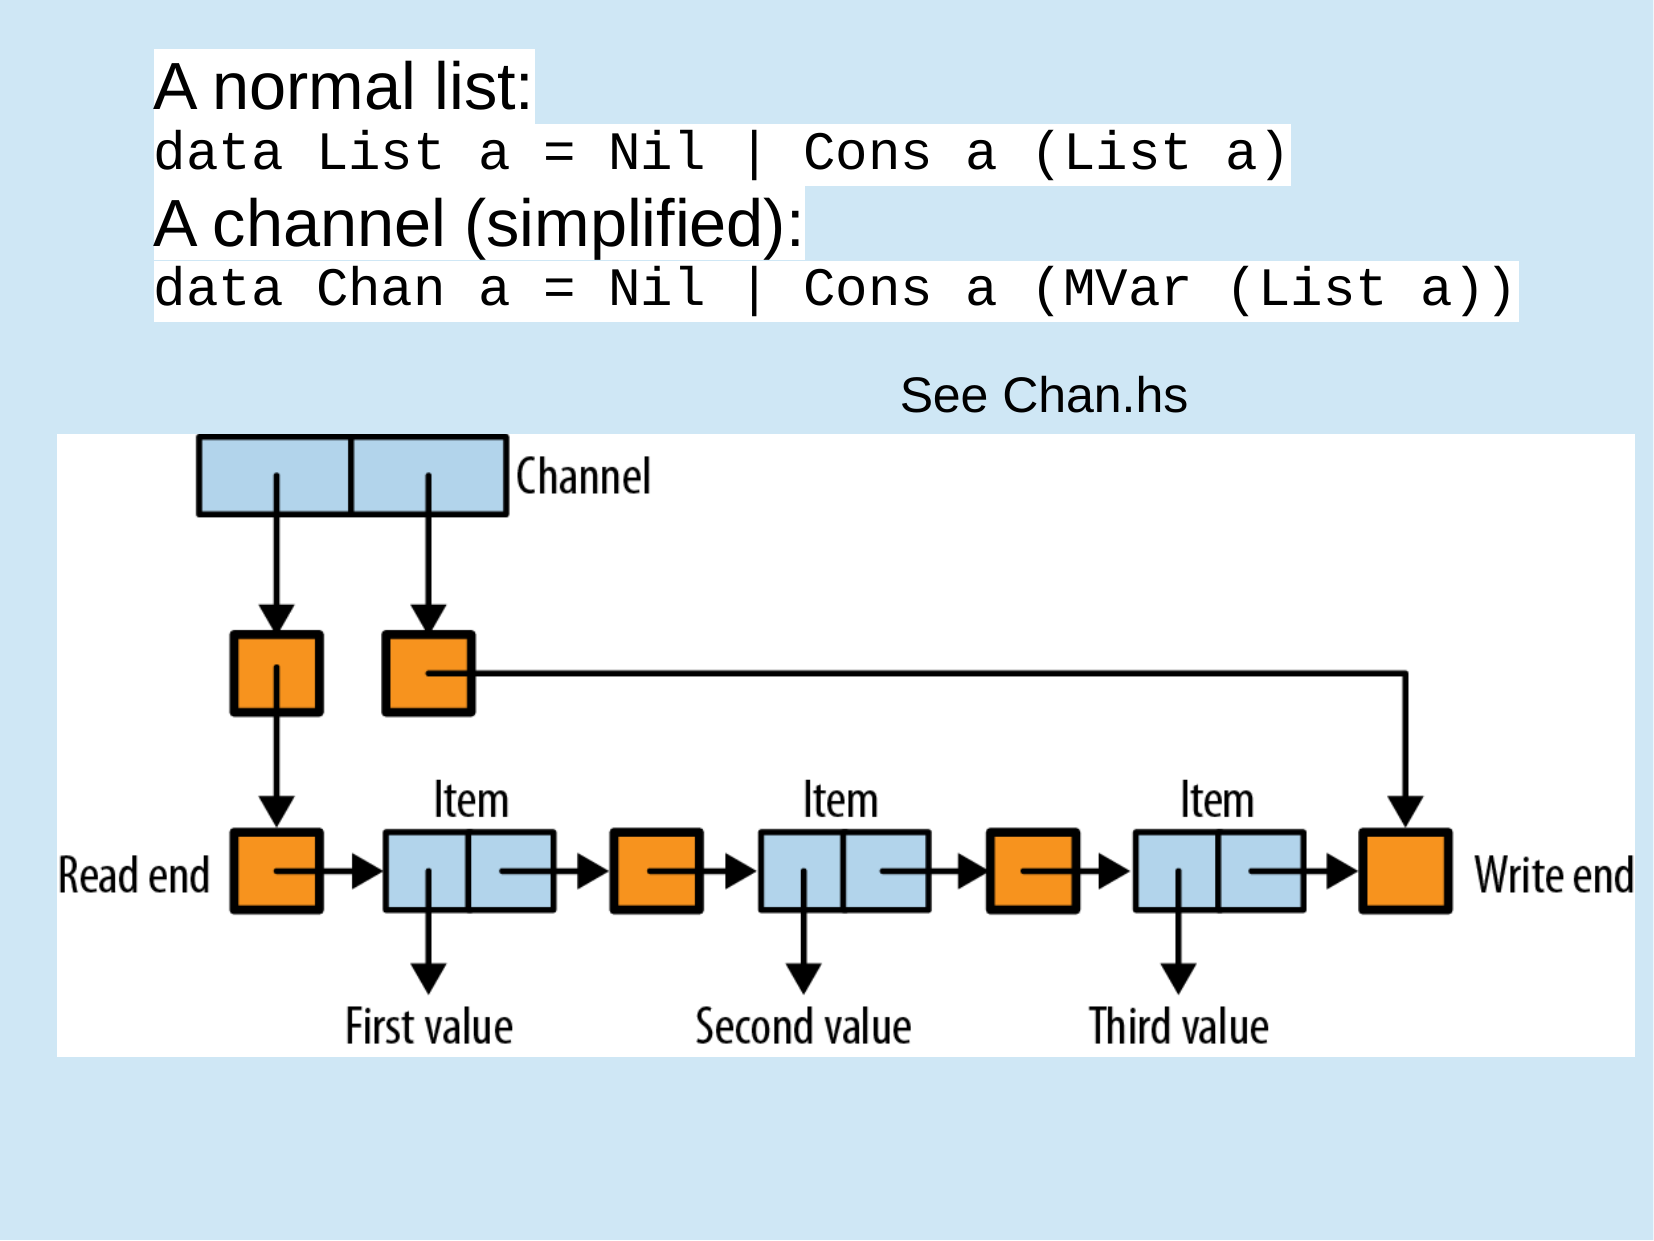

# A normal list: data List a = Nil | Cons a (List a) A channel (simplified): data Chan a = Nil | Cons a (MVar (List a))
See Chan.hs